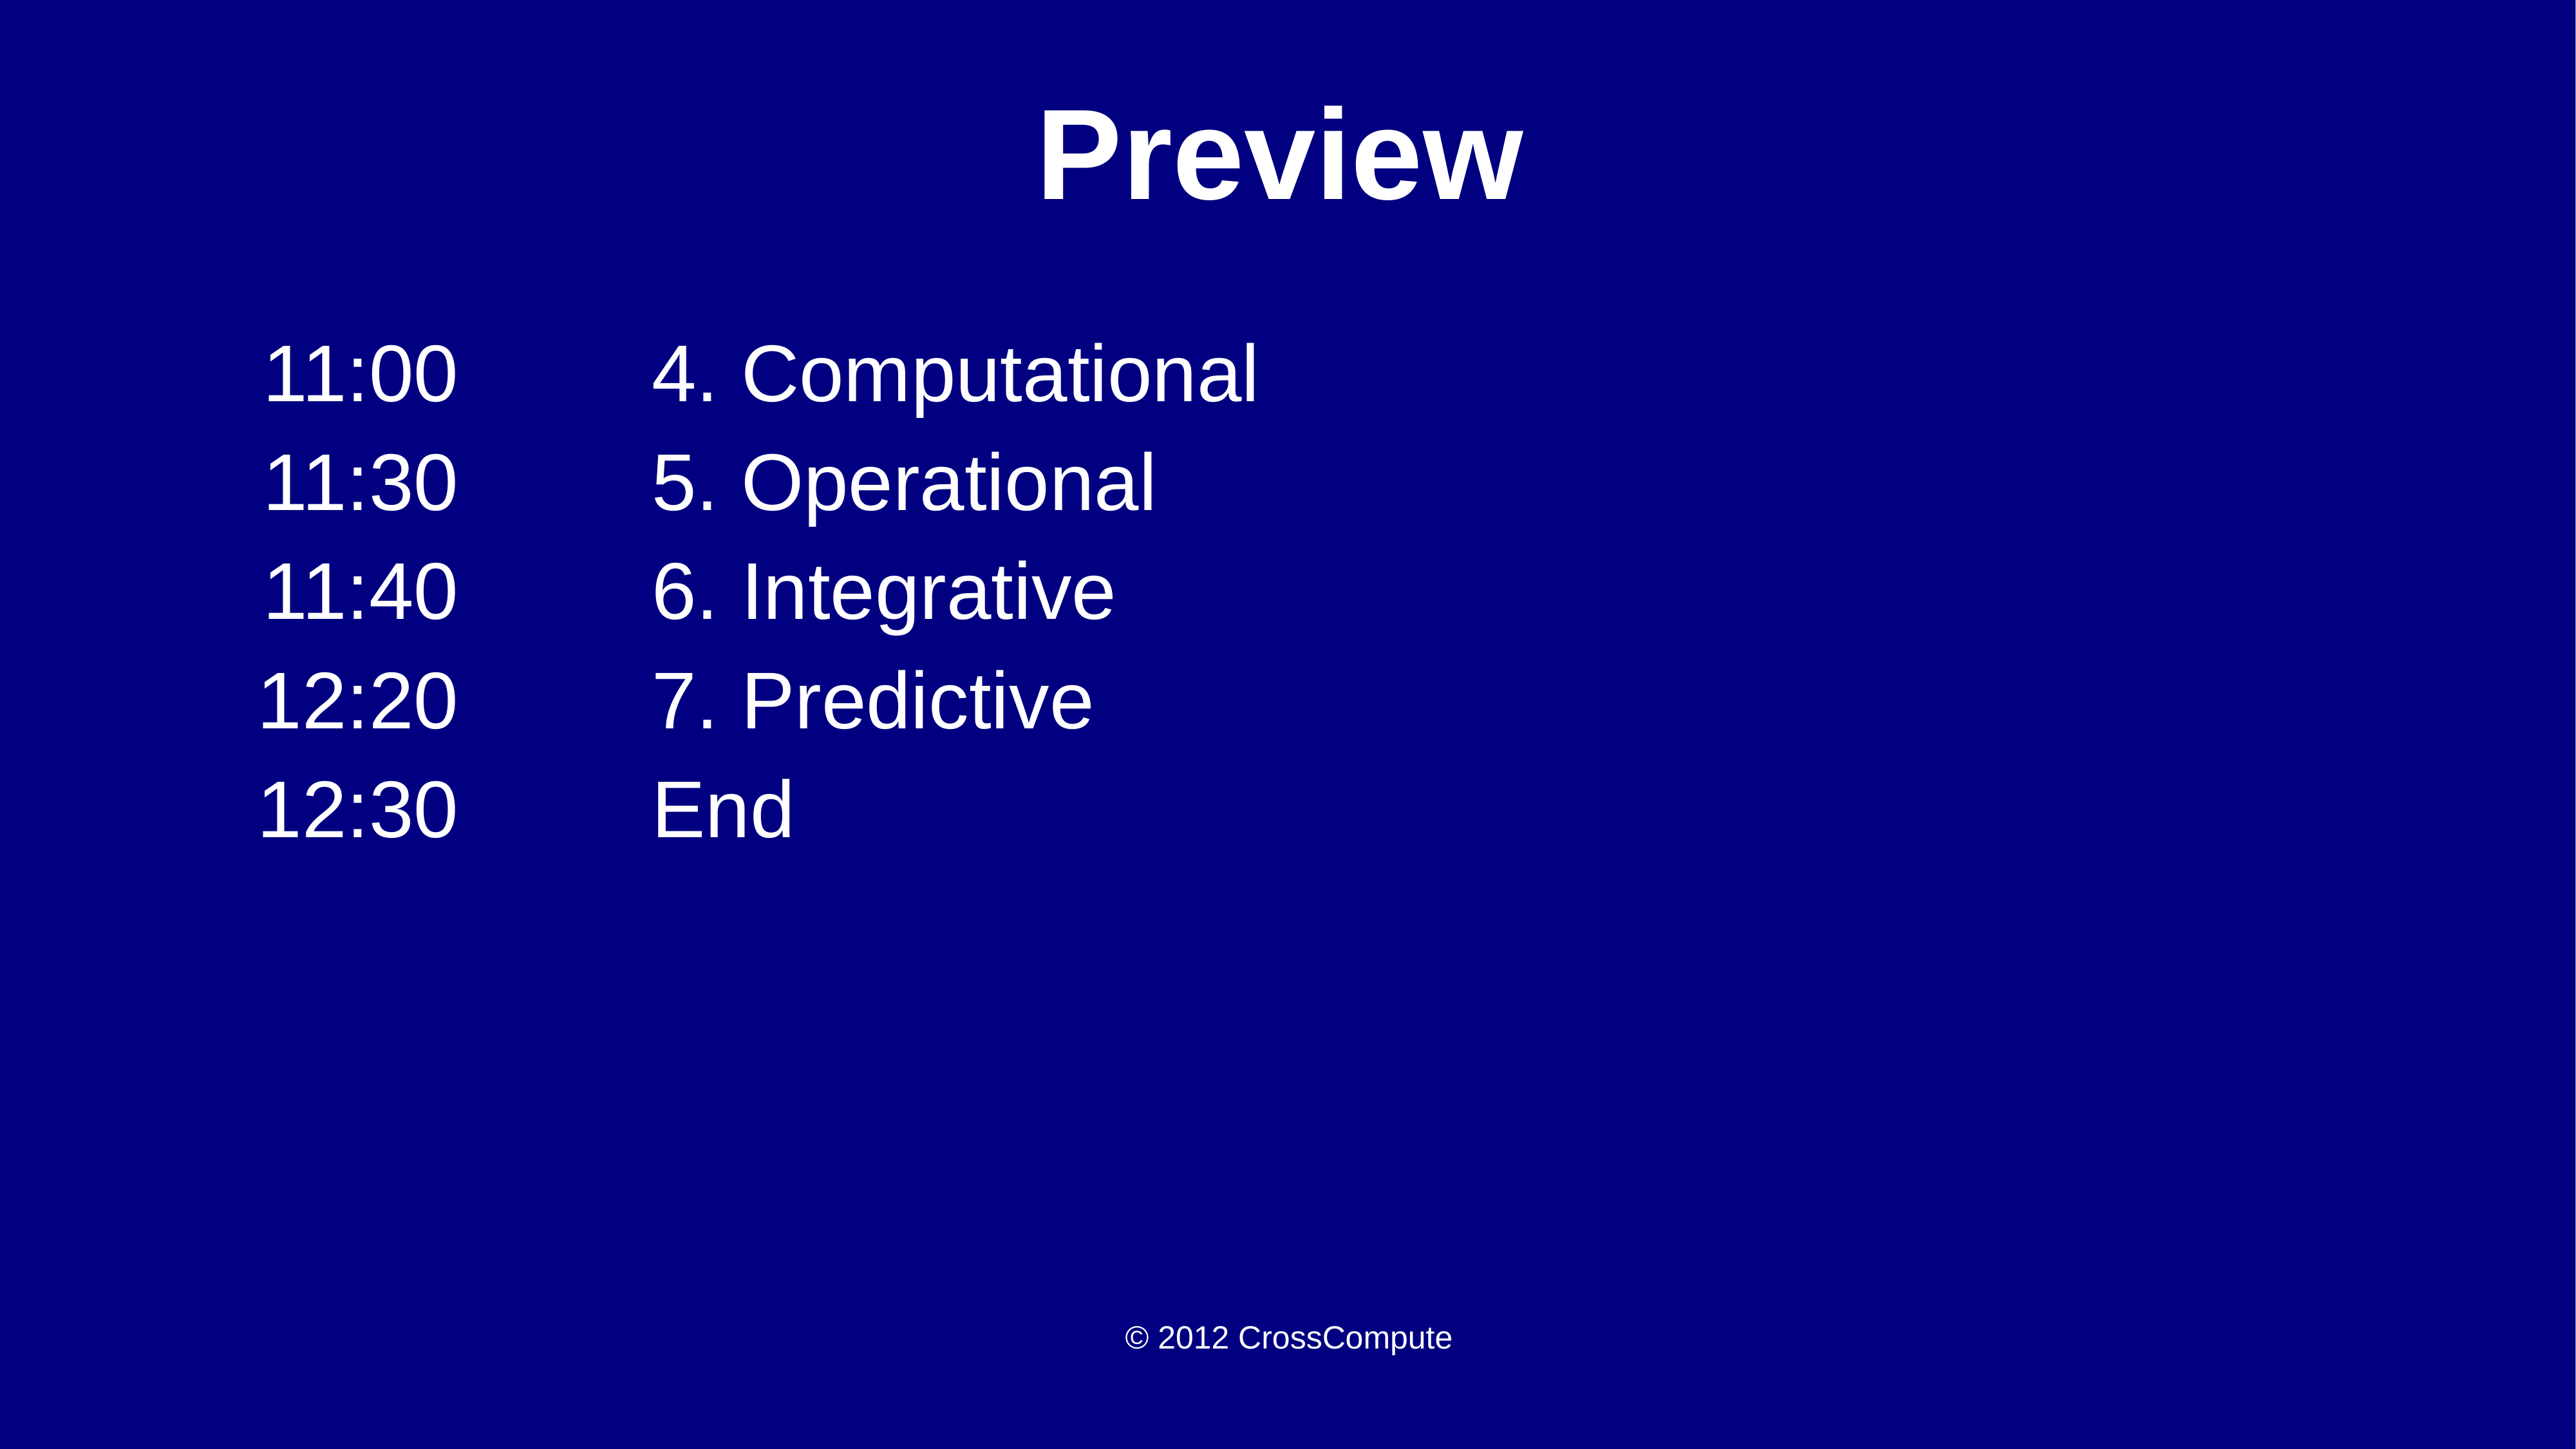

# Preview
 	11:00	4. Computational
 	11:30	5. Operational
 	11:40	6. Integrative
 	12:20	7. Predictive
	12:30	End
© 2012 CrossCompute